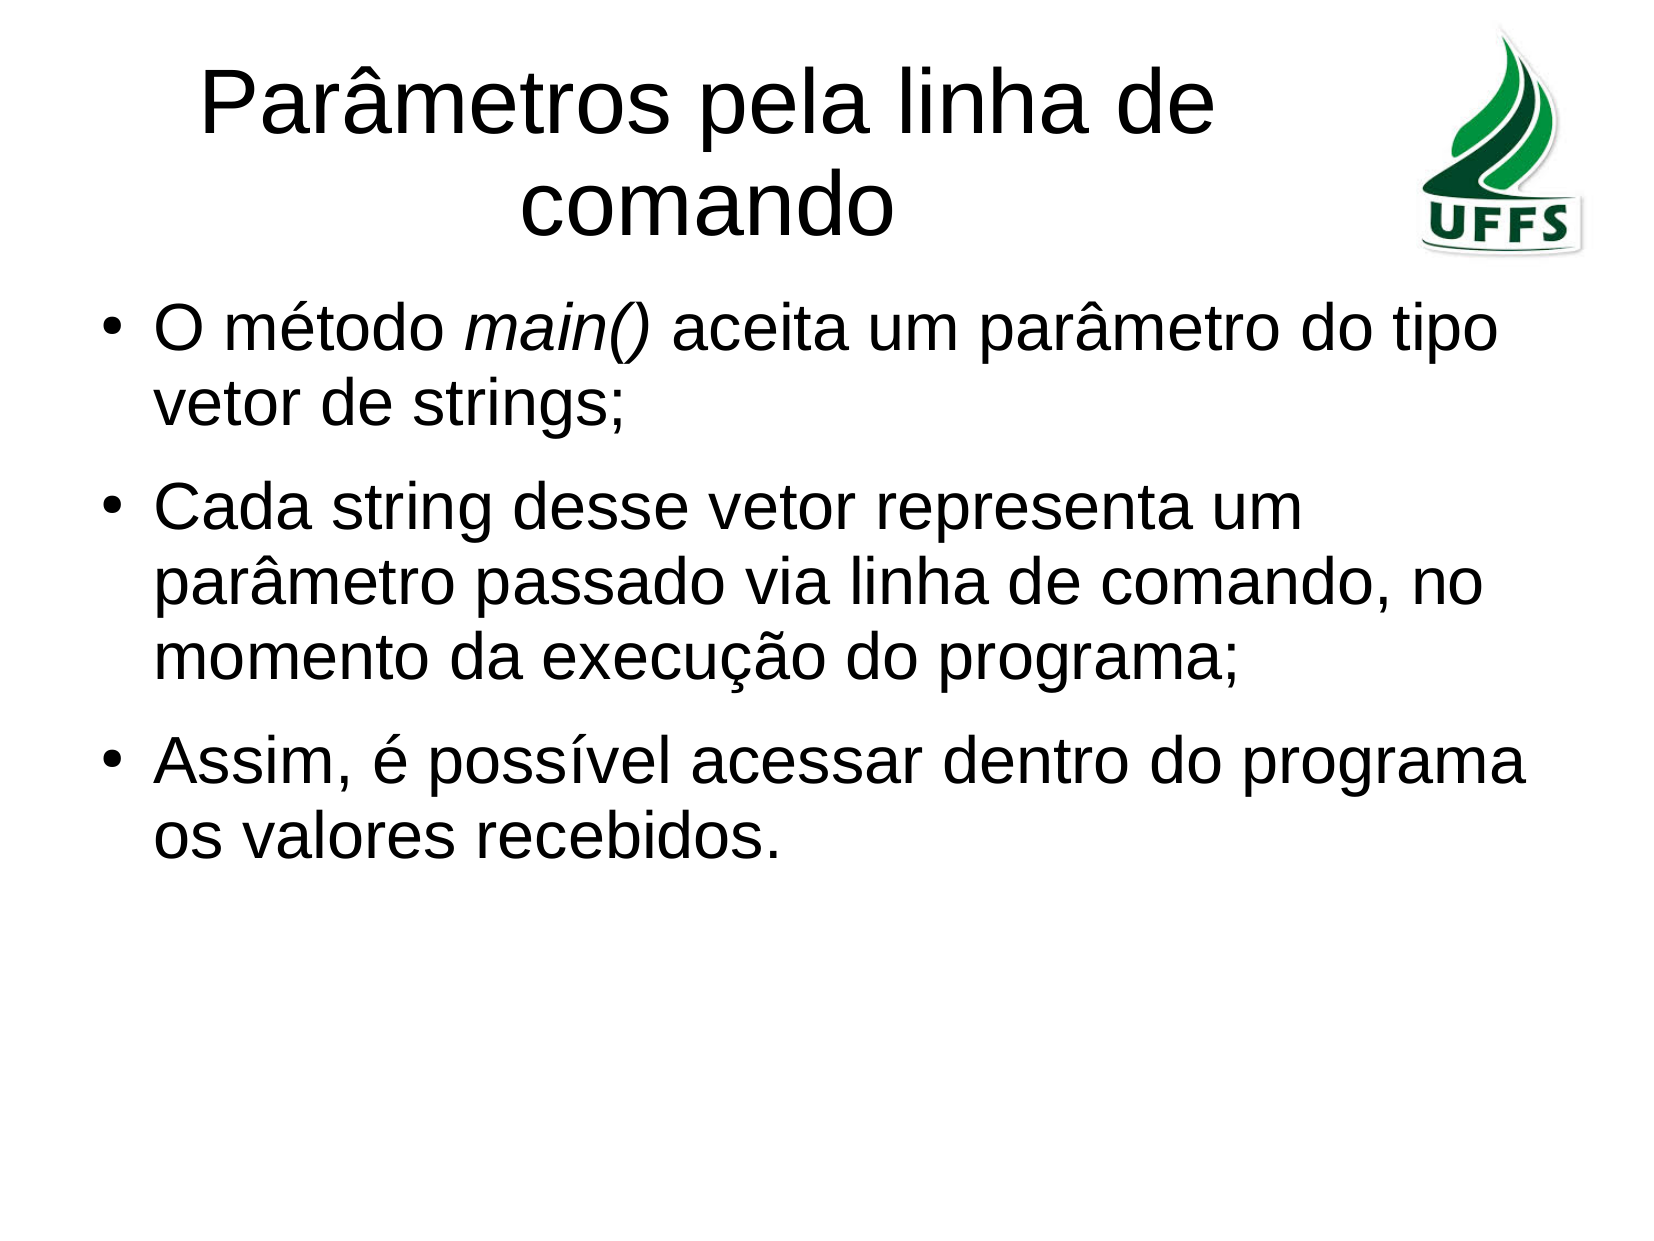

# Parâmetros pela linha de comando
O método main() aceita um parâmetro do tipo vetor de strings;
Cada string desse vetor representa um parâmetro passado via linha de comando, no momento da execução do programa;
Assim, é possível acessar dentro do programa os valores recebidos.